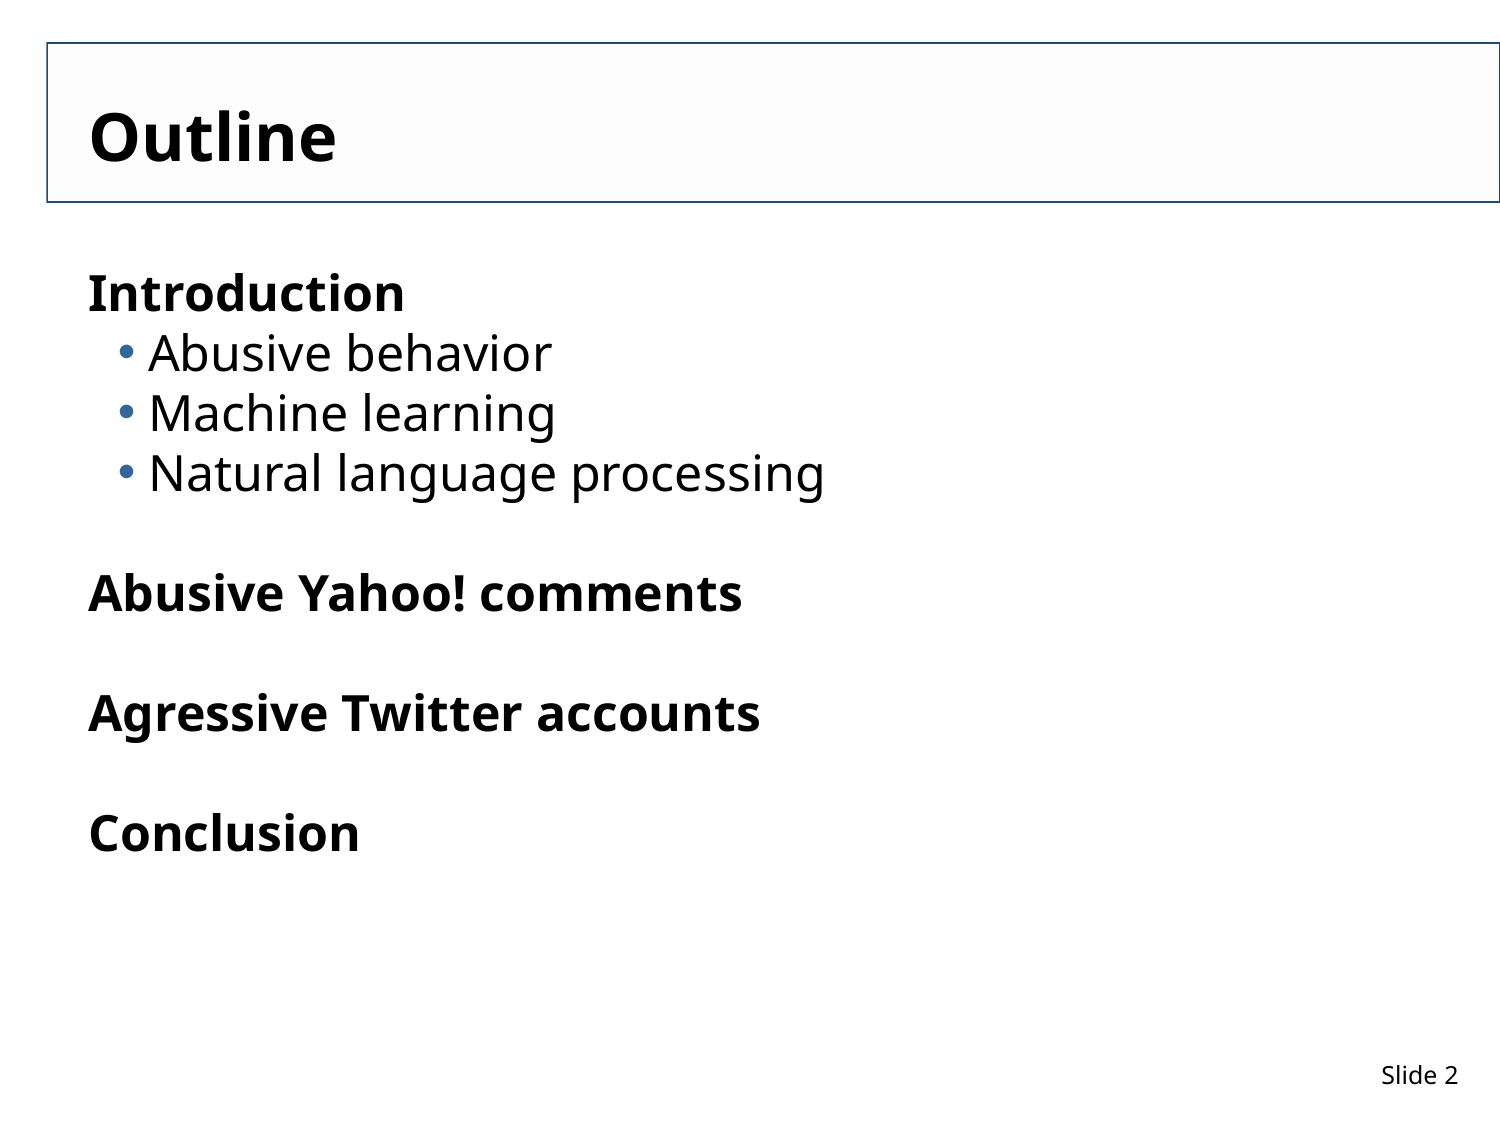

Outline
Introduction
Abusive behavior
Machine learning
Natural language processing
Abusive Yahoo! comments
Agressive Twitter accounts
Conclusion